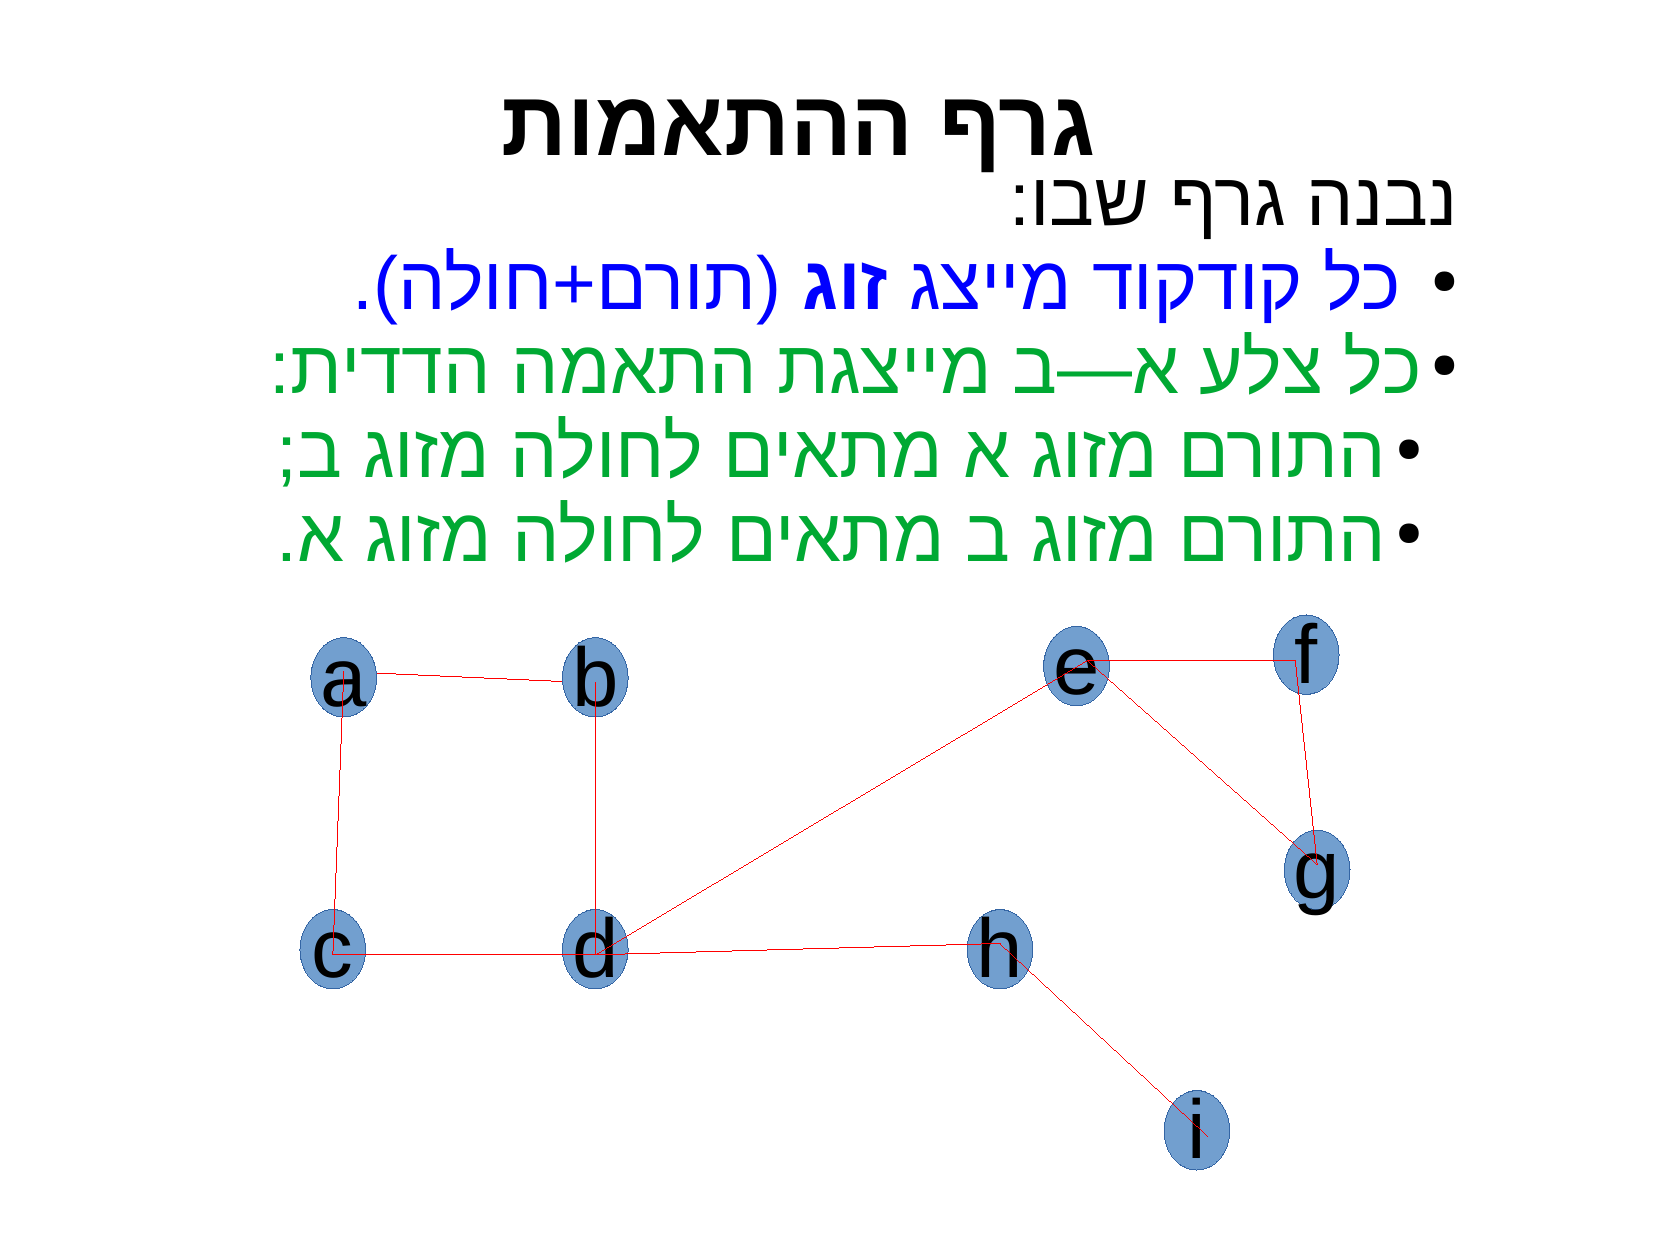

# גרף ההתאמות
נבנה גרף שבו:
 כל קודקוד מייצג זוג (תורם+חולה).
כל צלע א—ב מייצגת התאמה הדדית:
התורם מזוג א מתאים לחולה מזוג ב;
התורם מזוג ב מתאים לחולה מזוג א.
f
e
a
b
g
c
d
h
i